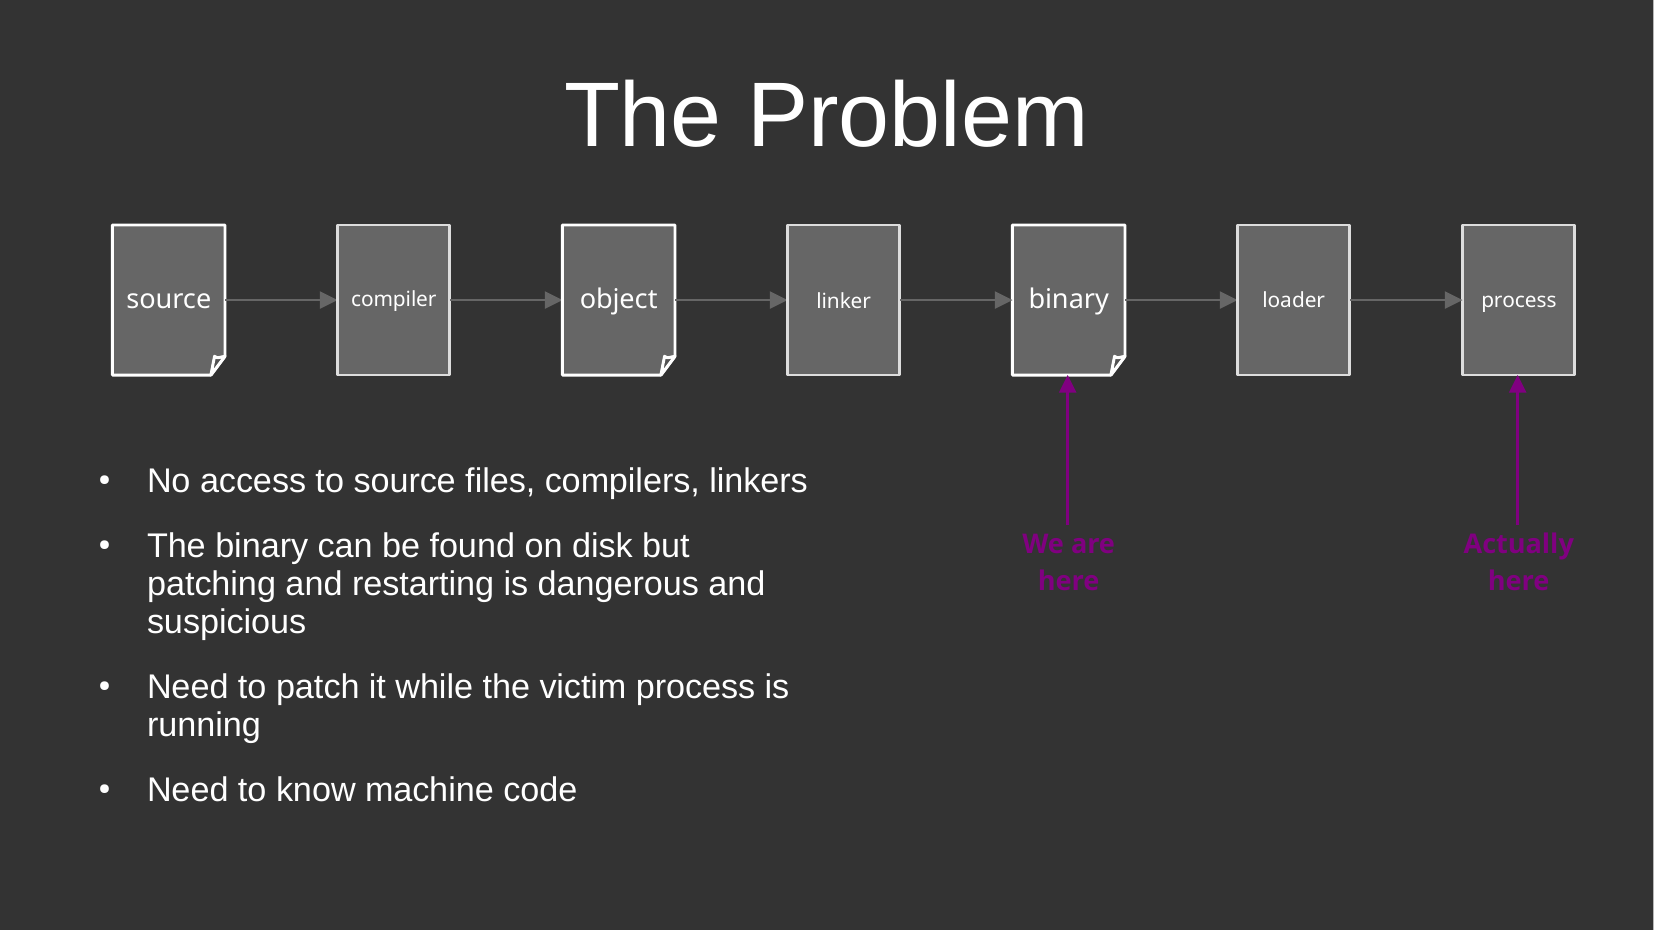

# The Problem
source
object
binary
compiler
loader
process
linker
No access to source files, compilers, linkers
The binary can be found on disk but patching and restarting is dangerous and suspicious
Need to patch it while the victim process is running
Need to know machine code
We are here
Actually here